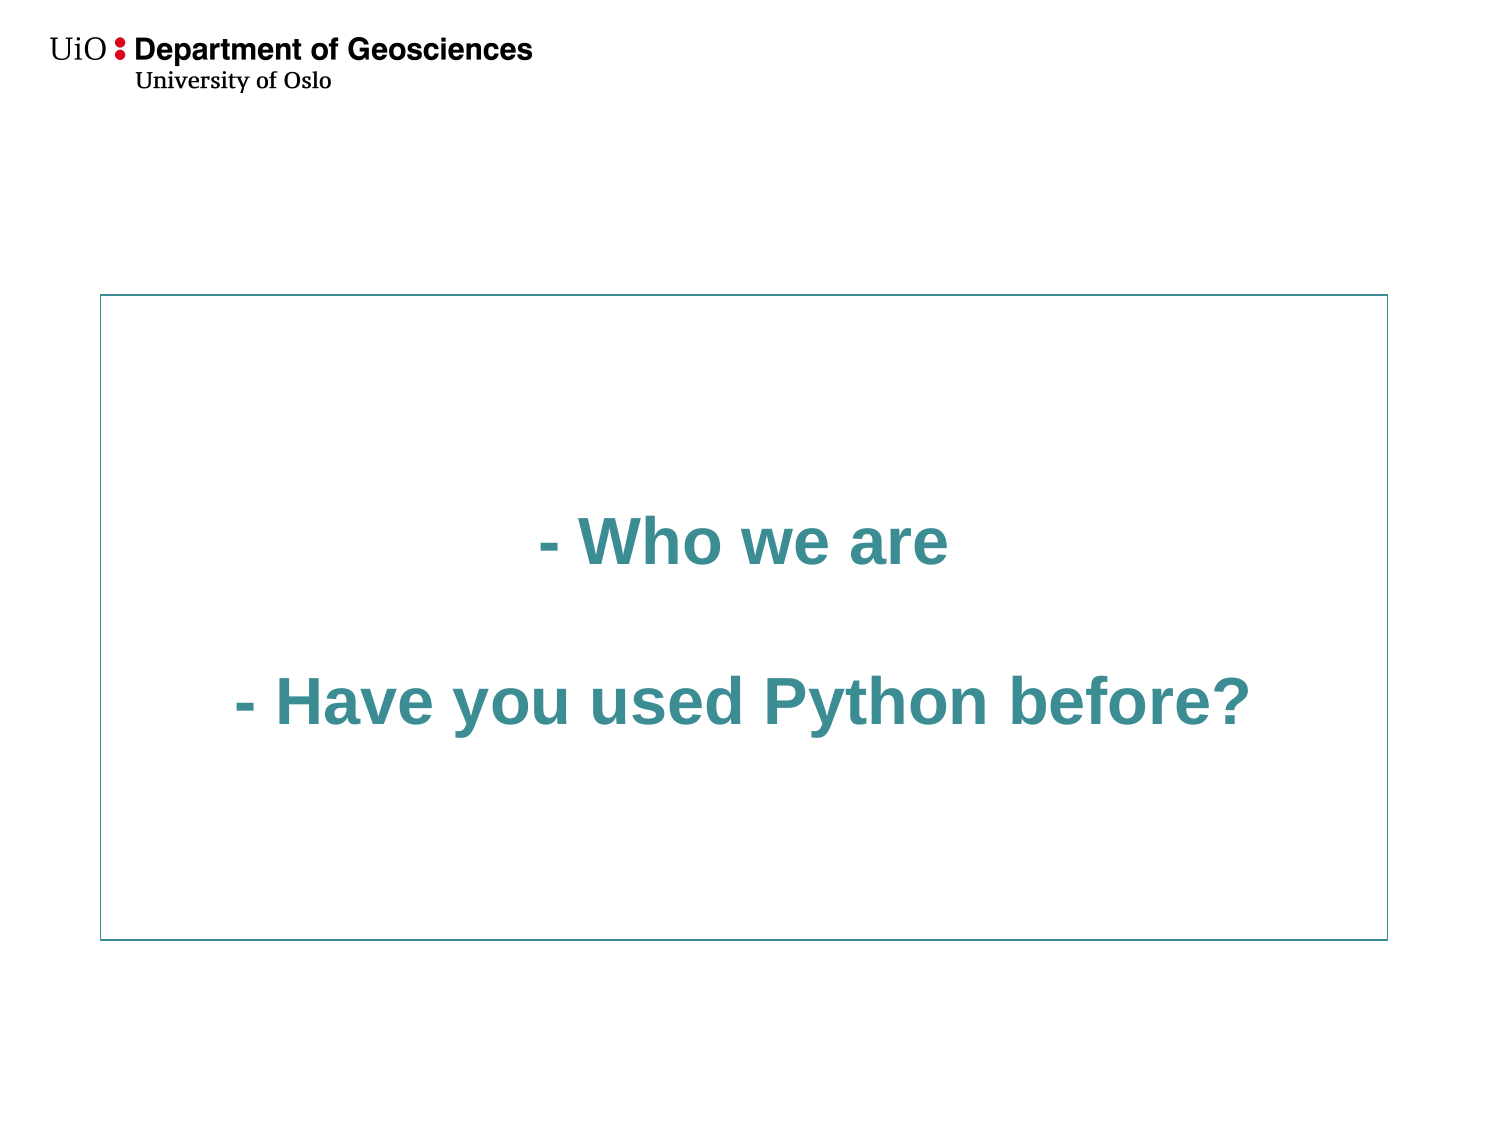

- Who we are
- Have you used Python before?